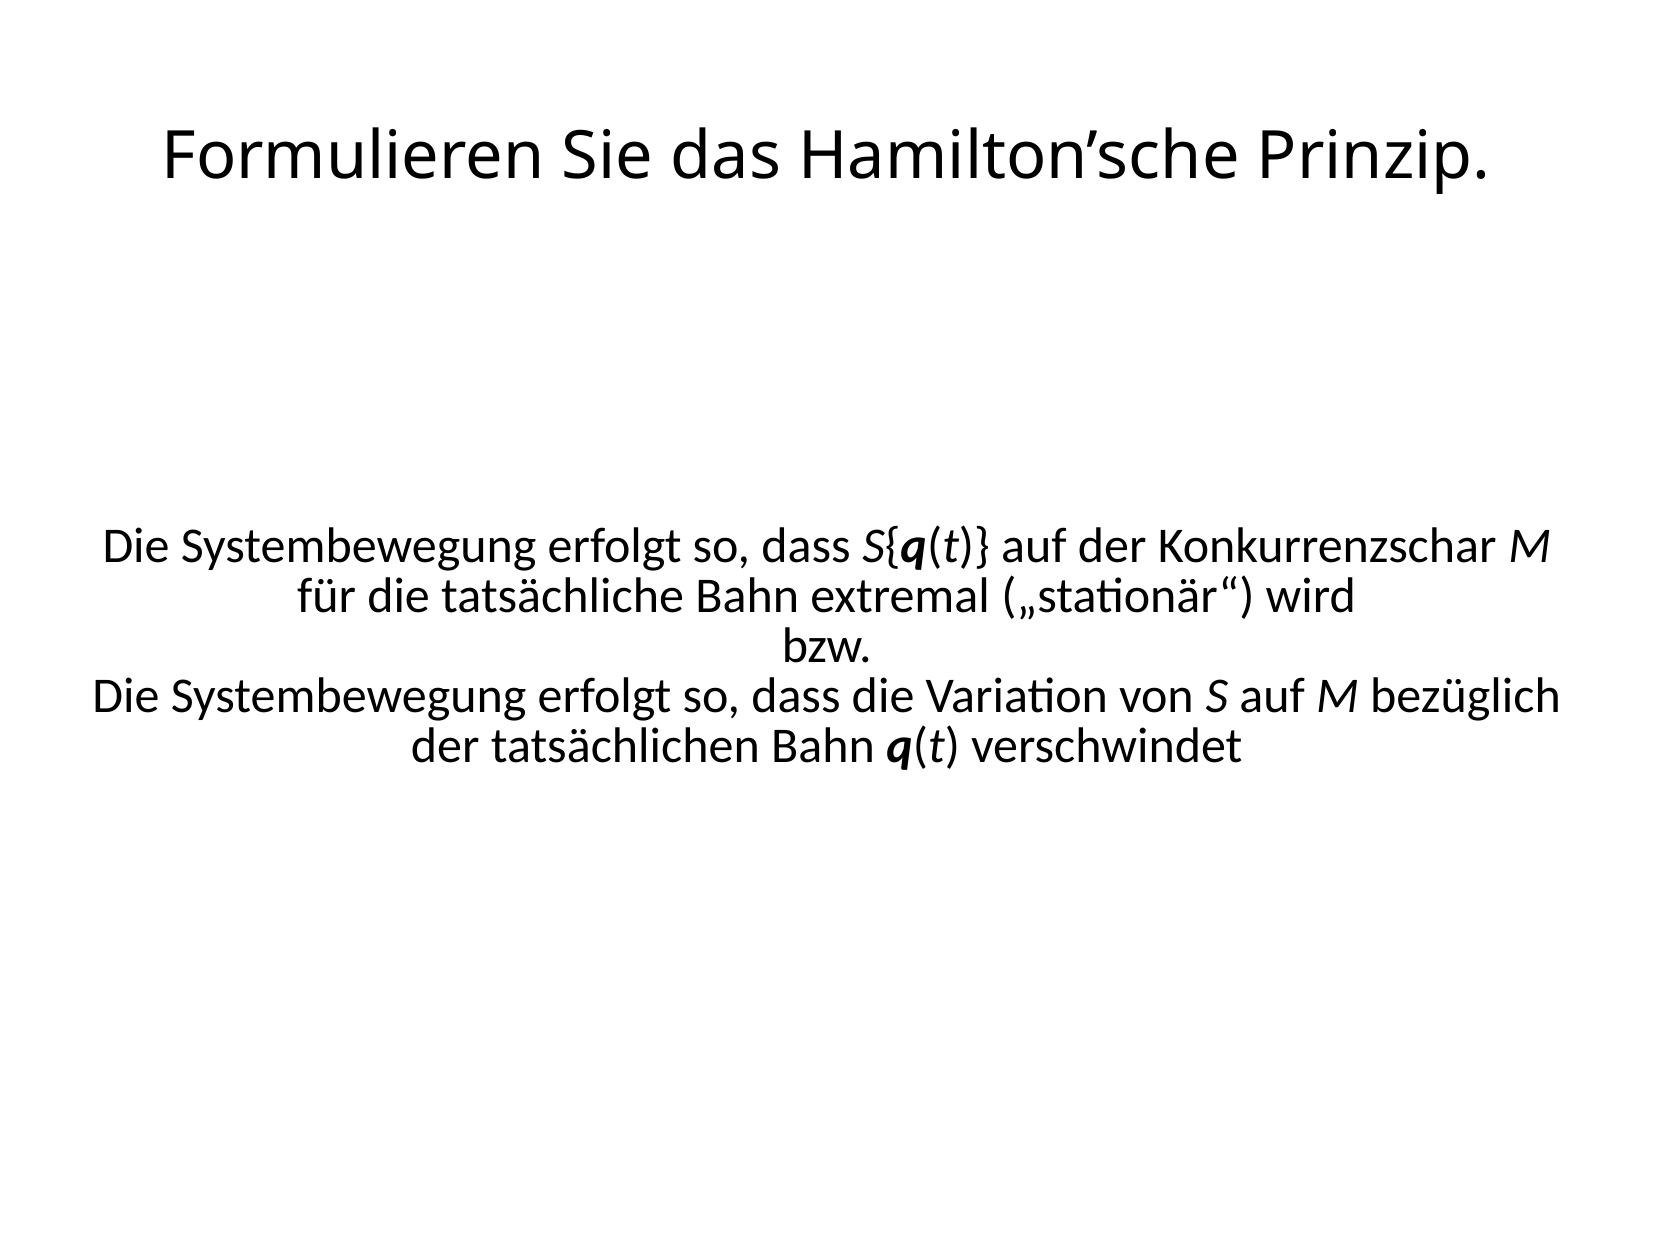

# Formulieren Sie das Hamilton’sche Prinzip.
Die Systembewegung erfolgt so, dass S{q(t)} auf der Konkurrenzschar M für die tatsächliche Bahn extremal („stationär“) wird
bzw.
Die Systembewegung erfolgt so, dass die Variation von S auf M bezüglich der tatsächlichen Bahn q(t) verschwindet